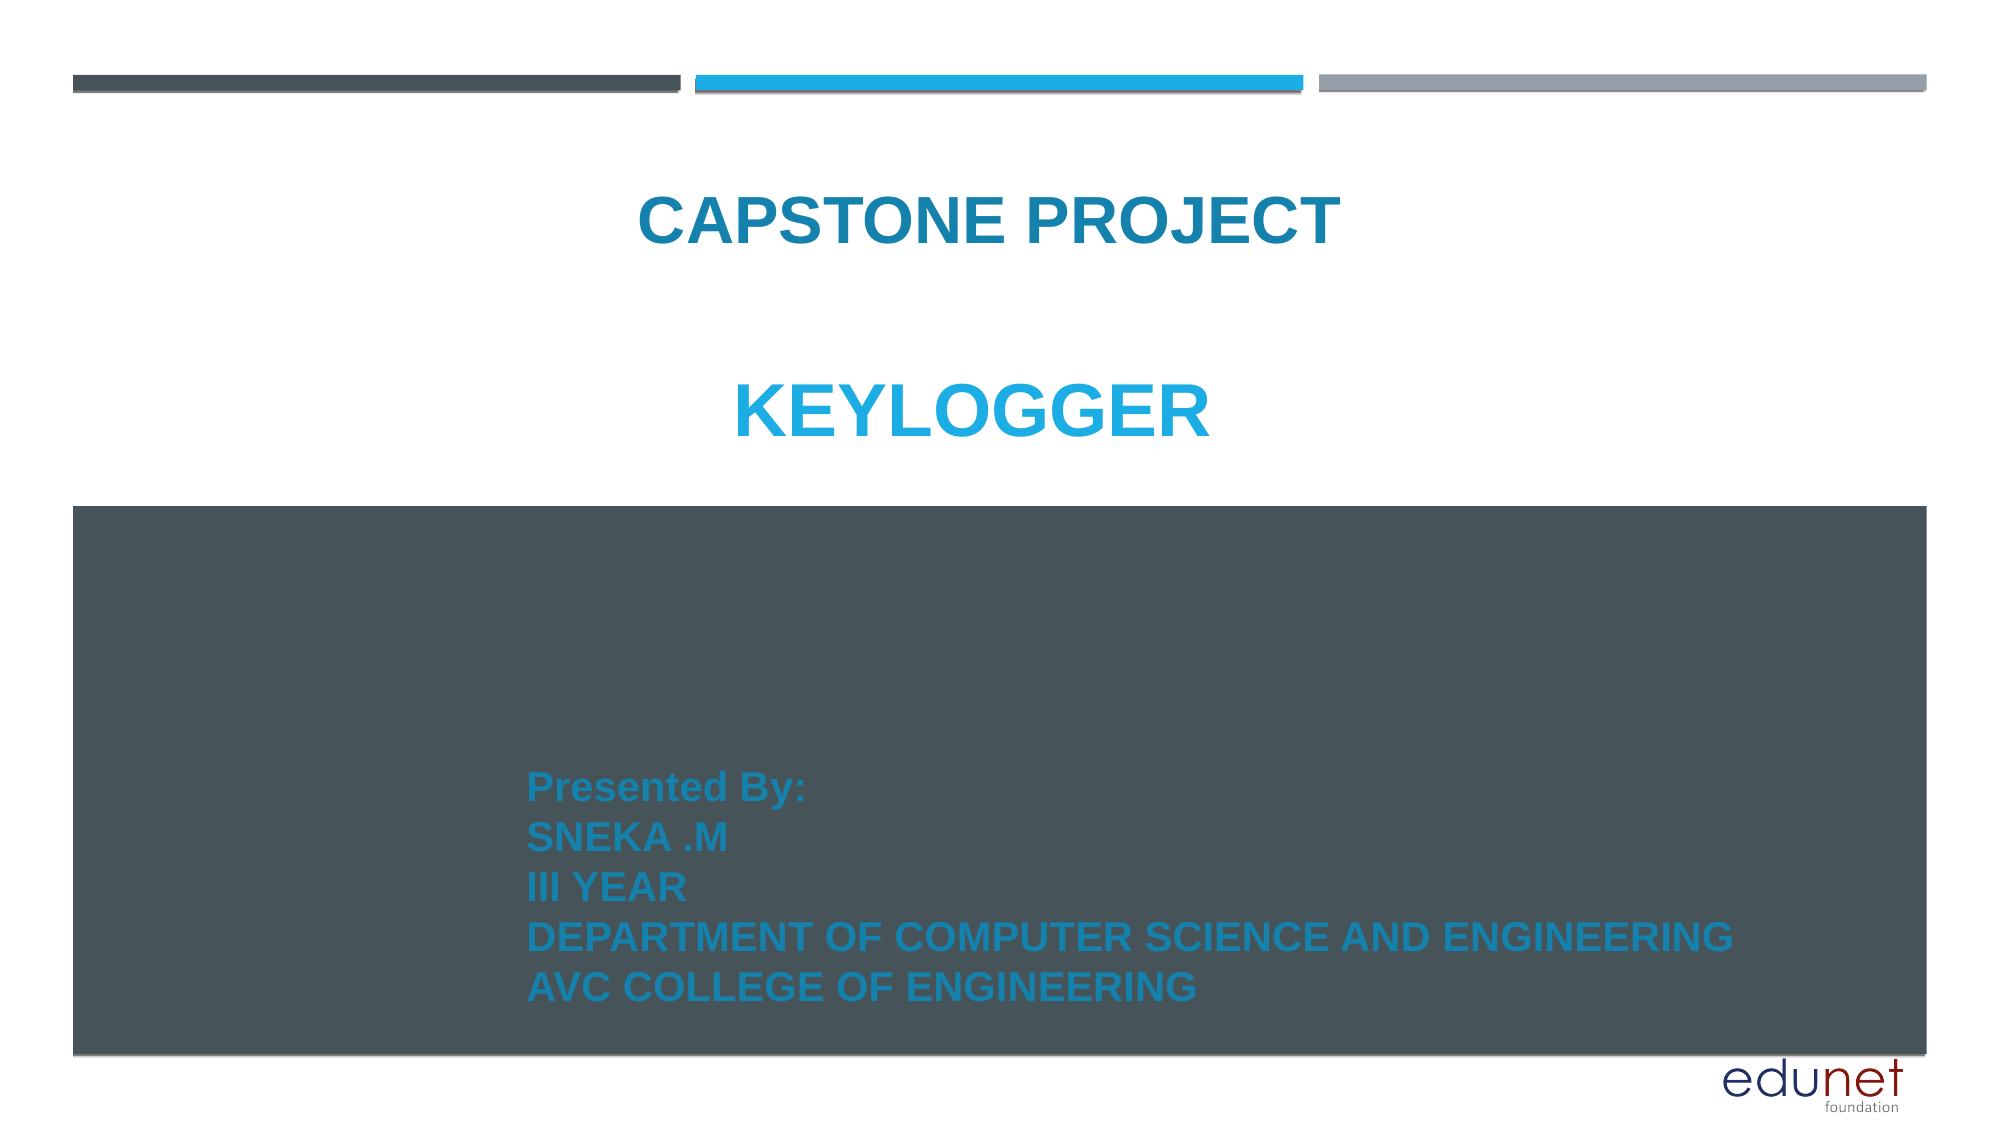

CAPSTONE PROJECT
# keylogger
Presented By:
SNEKA .M
III YEAR
DEPARTMENT OF COMPUTER SCIENCE AND ENGINEERING
AVC COLLEGE OF ENGINEERING